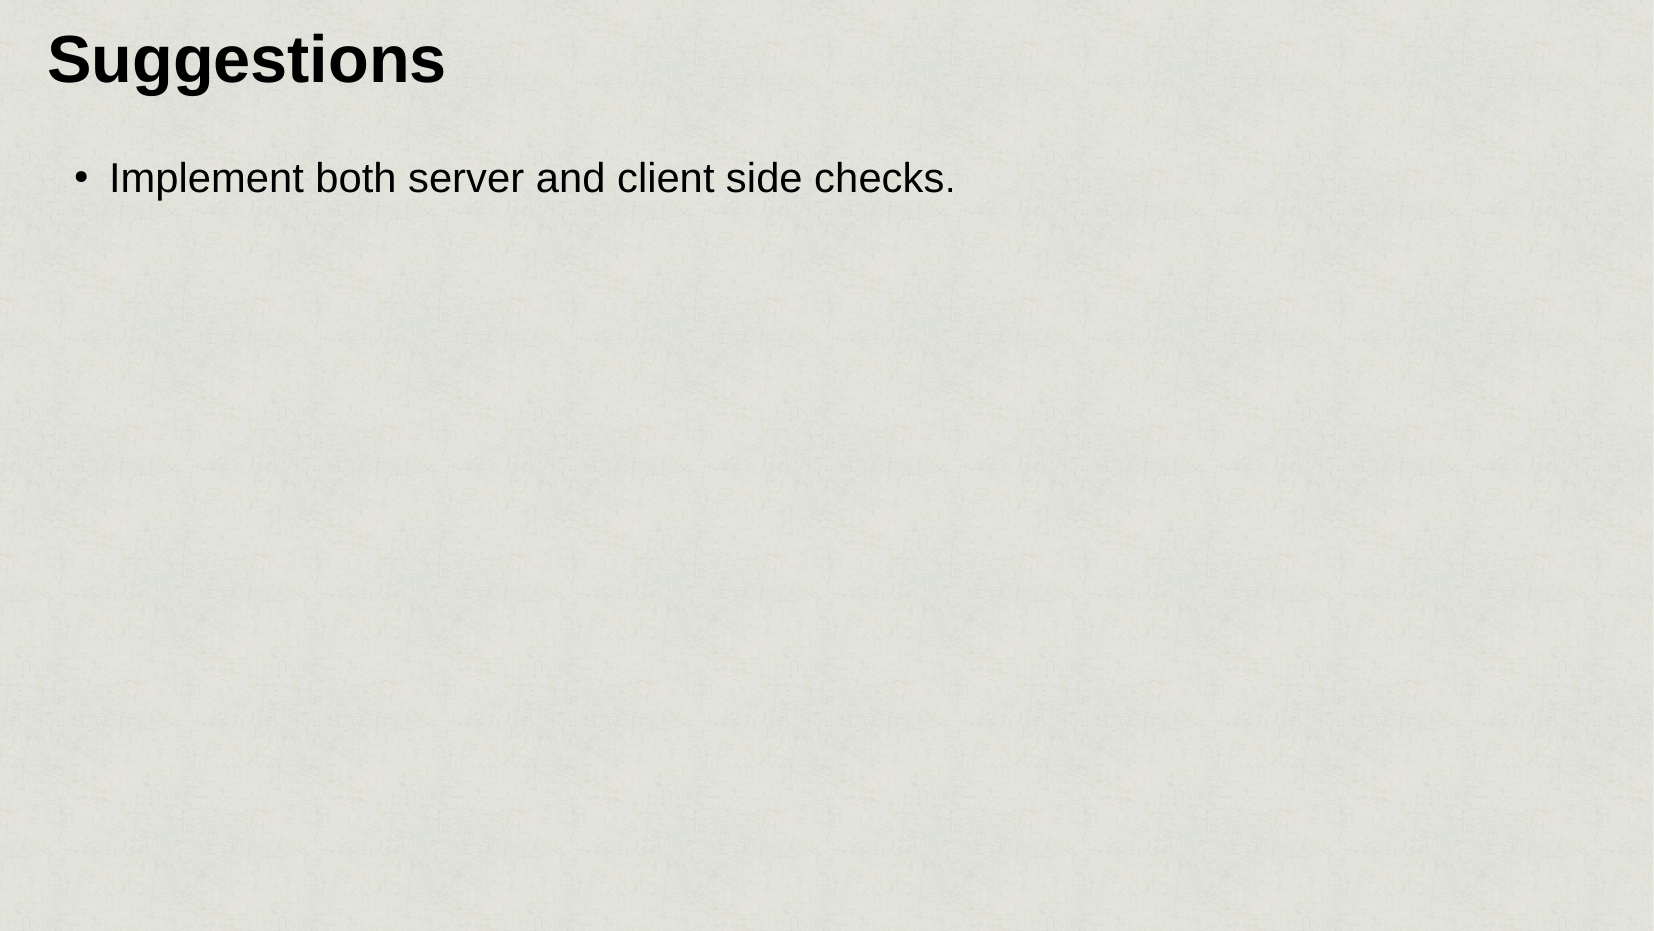

# Suggestions
Implement both server and client side checks.